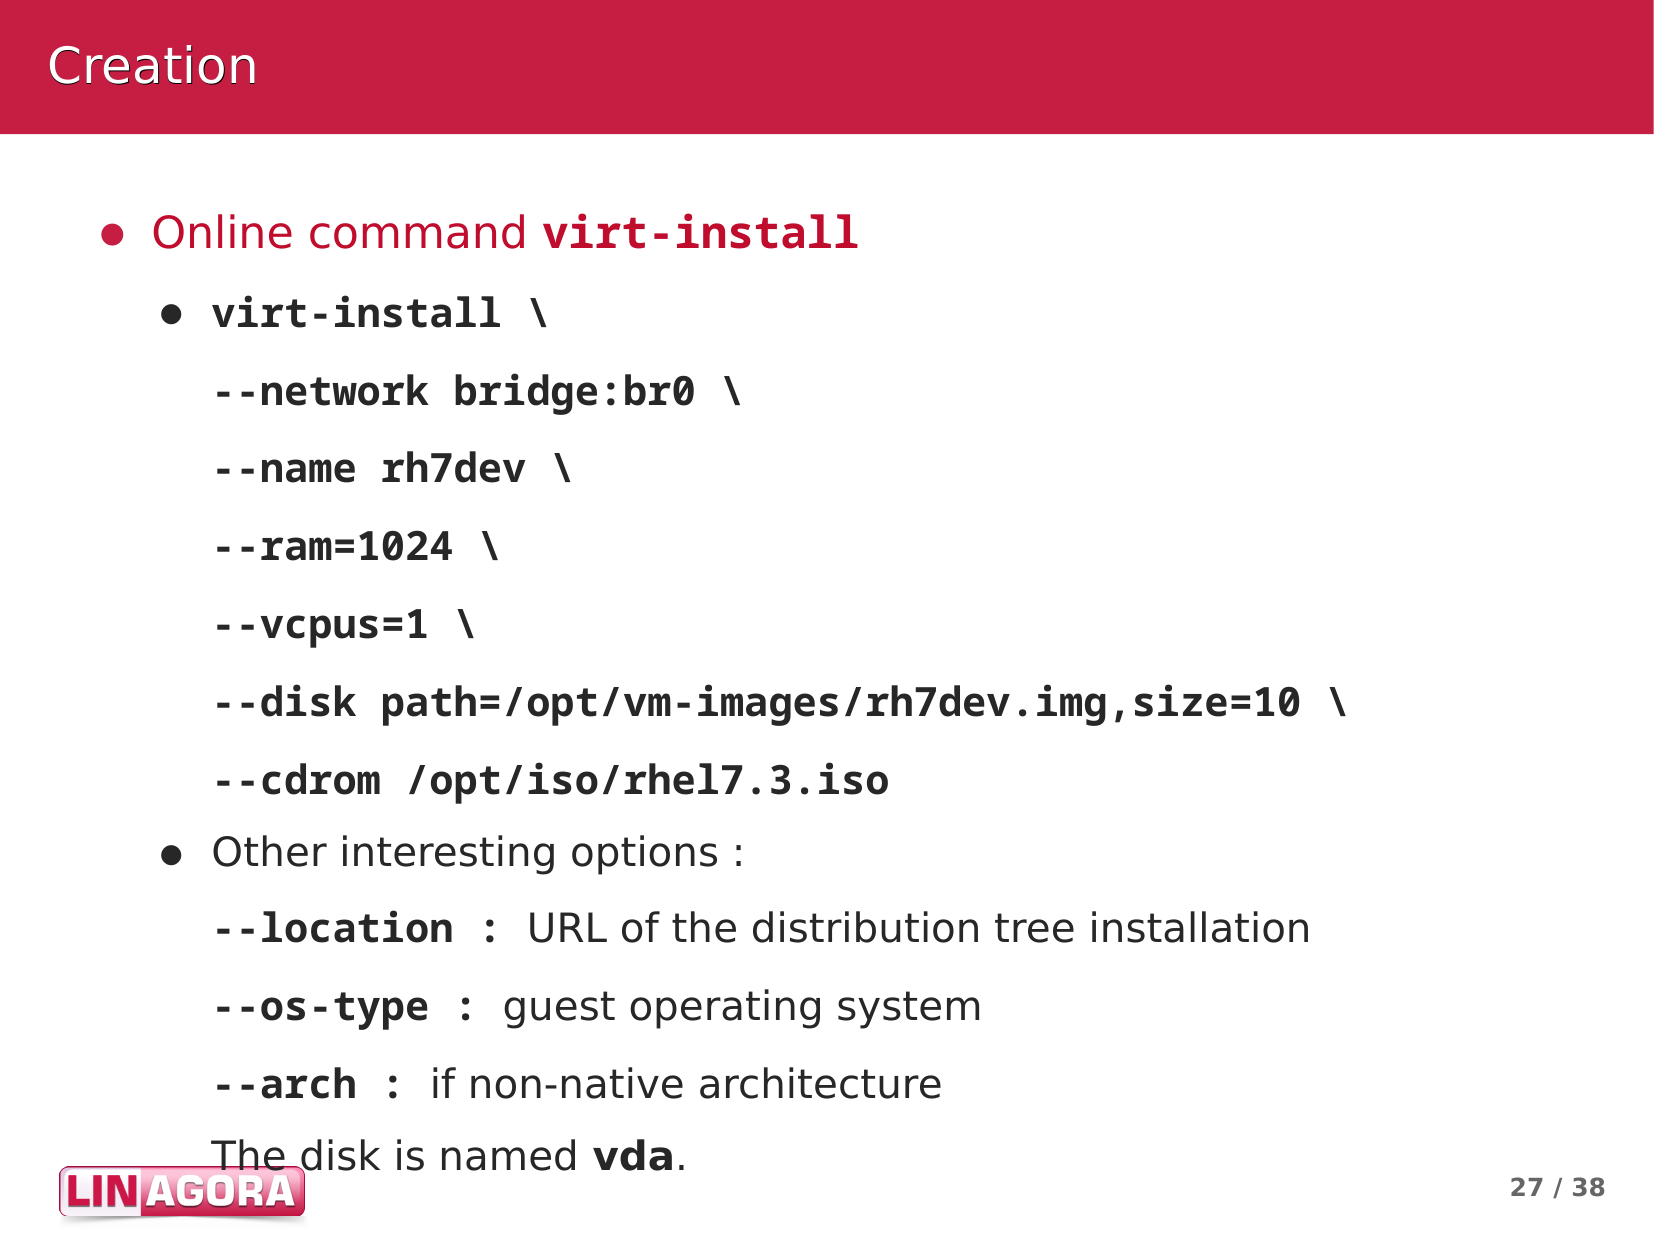

# Creation
Online command virt-install
virt-install \
--network bridge:br0 \
--name rh7dev \
--ram=1024 \
--vcpus=1 \
--disk path=/opt/vm-images/rh7dev.img,size=10 \
--cdrom /opt/iso/rhel7.3.iso
Other interesting options :
--location : URL of the distribution tree installation
--os-type : guest operating system
--arch : if non-native architecture
The disk is named vda.